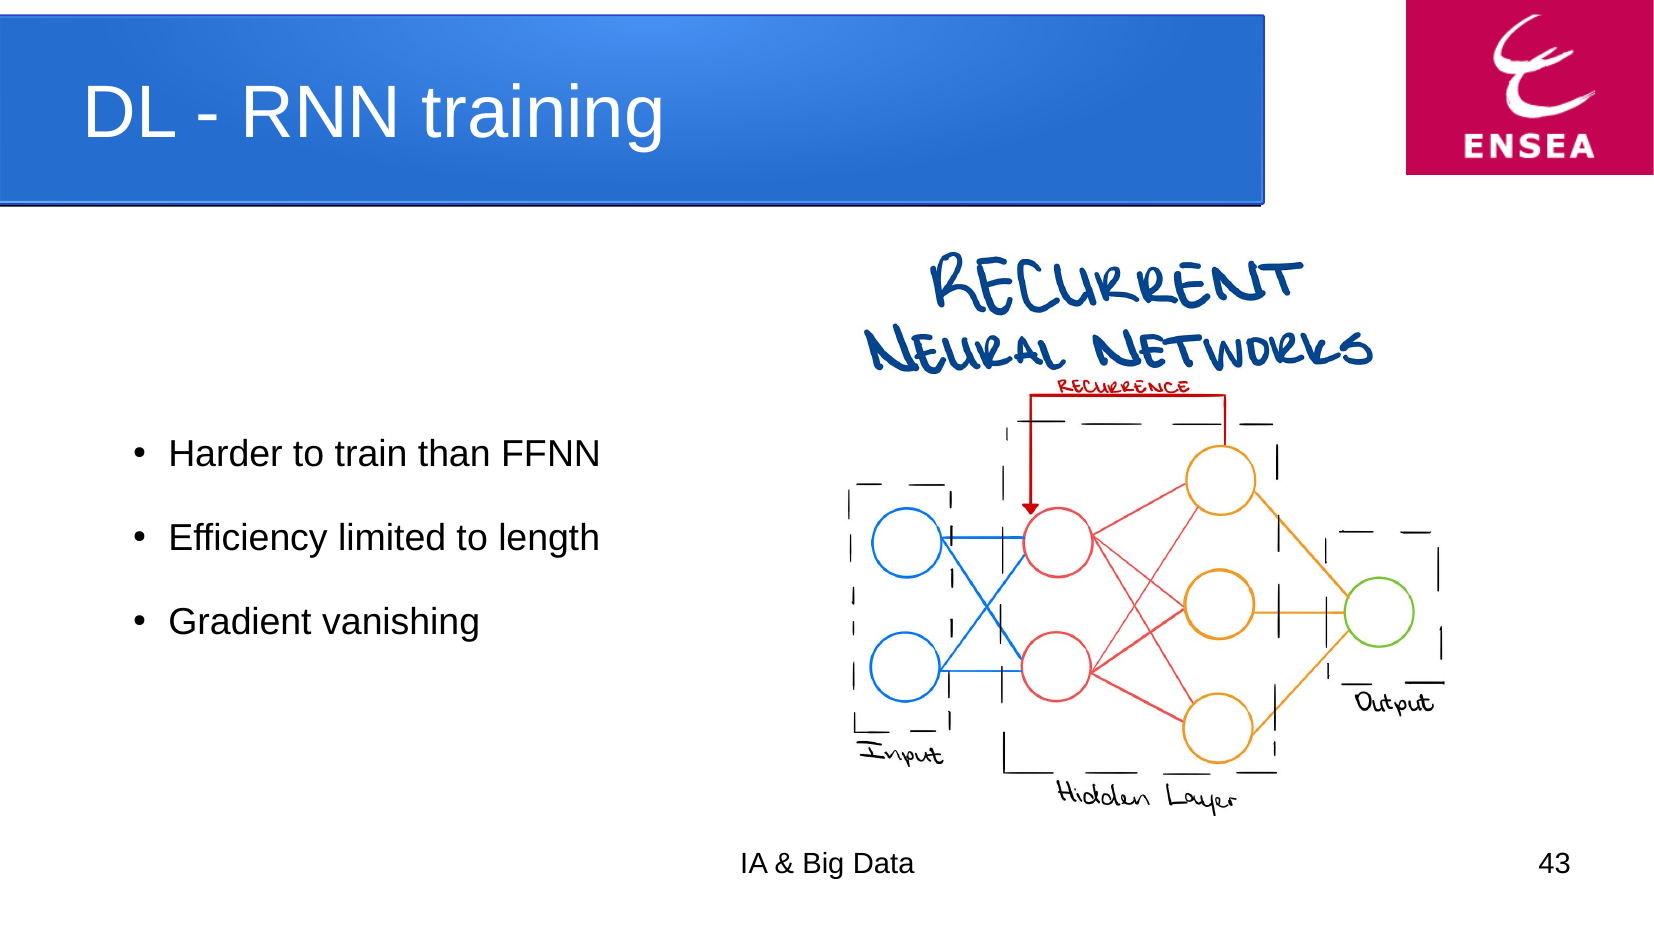

# DL - RNN training
Harder to train than FFNN
Efficiency limited to length
Gradient vanishing
IA & Big Data
43